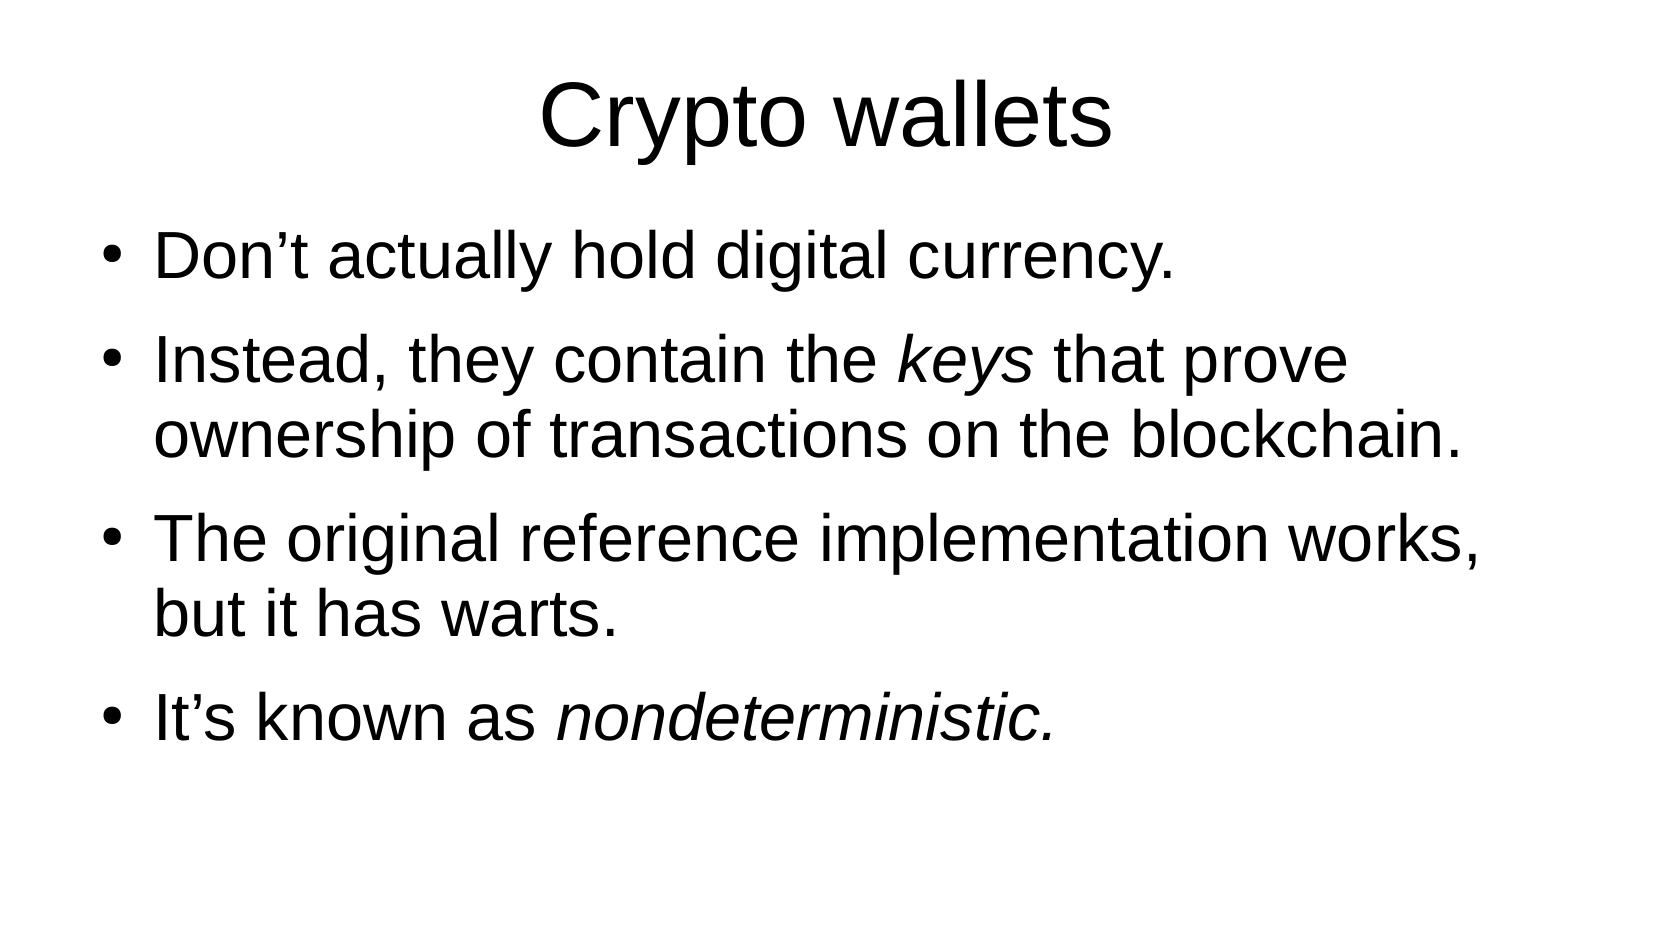

# Crypto wallets
Don’t actually hold digital currency.
Instead, they contain the keys that prove ownership of transactions on the blockchain.
The original reference implementation works, but it has warts.
It’s known as nondeterministic.